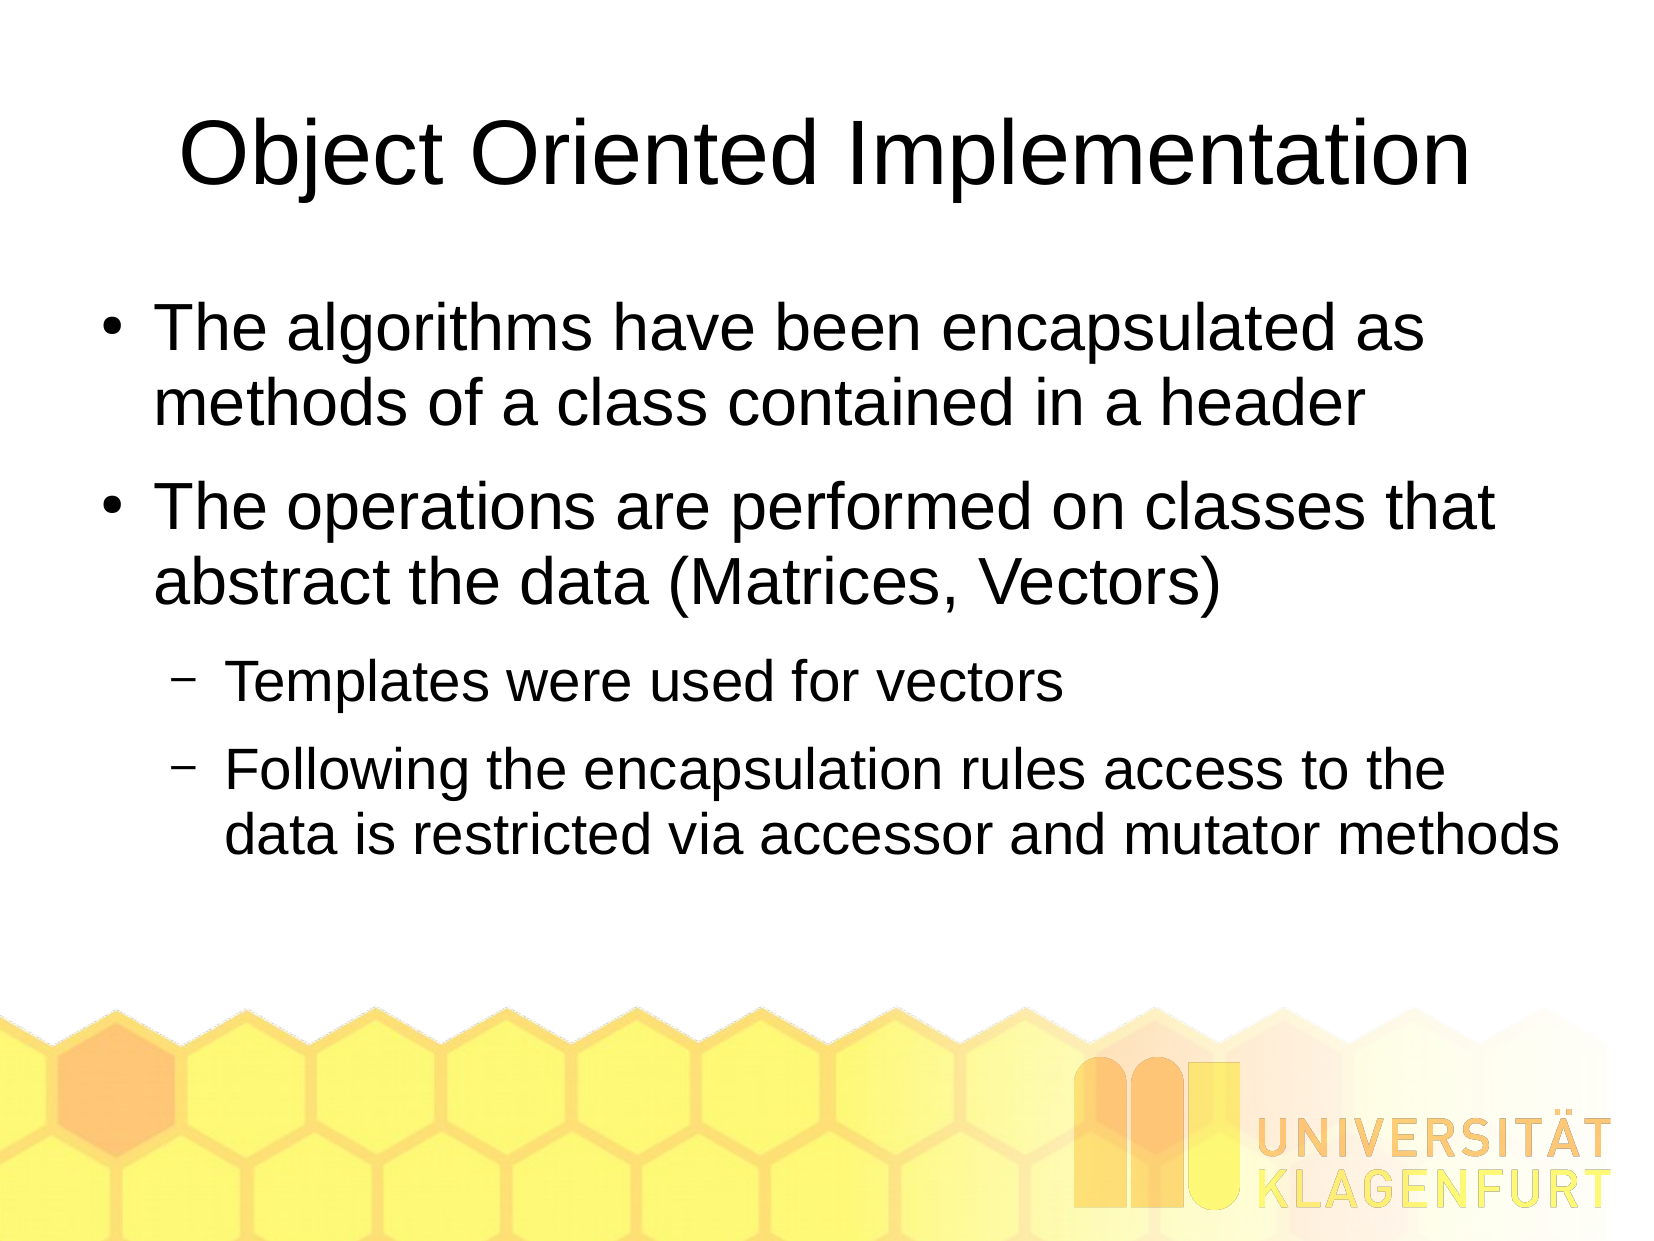

# Object Oriented Implementation
The algorithms have been encapsulated as methods of a class contained in a header
The operations are performed on classes that abstract the data (Matrices, Vectors)
Templates were used for vectors
Following the encapsulation rules access to the data is restricted via accessor and mutator methods